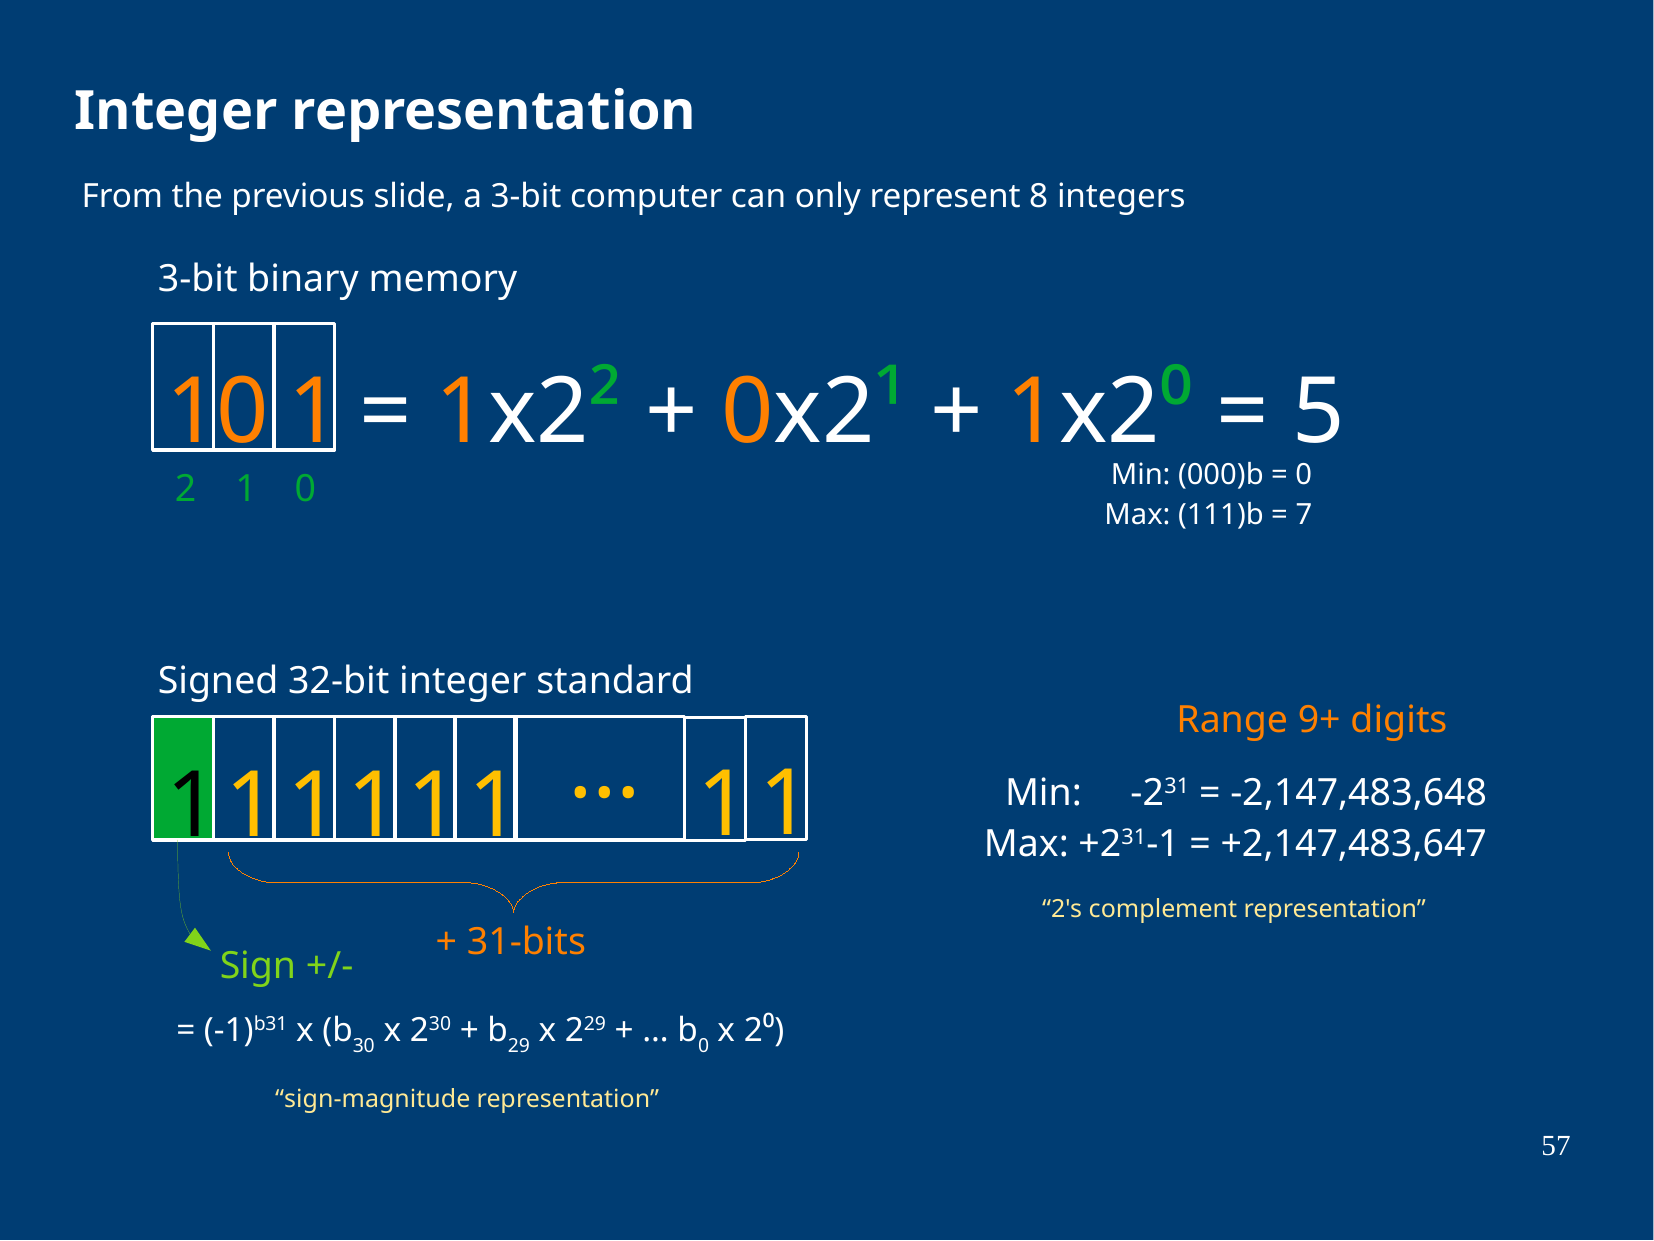

Integer representation
From the previous slide, a 3-bit computer can only represent 8 integers
3-bit binary memory
1
0
1
= 1x2² + 0x2¹ + 1x2⁰ = 5
Min: (000)b = 0
Max: (111)b = 7
2
1
0
Signed 32-bit integer standard
…
1
1
1
1
1
1
1
1
+ 31-bits
Sign +/-
Range 9+ digits
Min: -231 = -2,147,483,648
Max: +231-1 = +2,147,483,647
“2's complement representation”
= (-1)b31 x (b30 x 230 + b29 x 229 + … b0 x 2⁰)
“sign-magnitude representation”